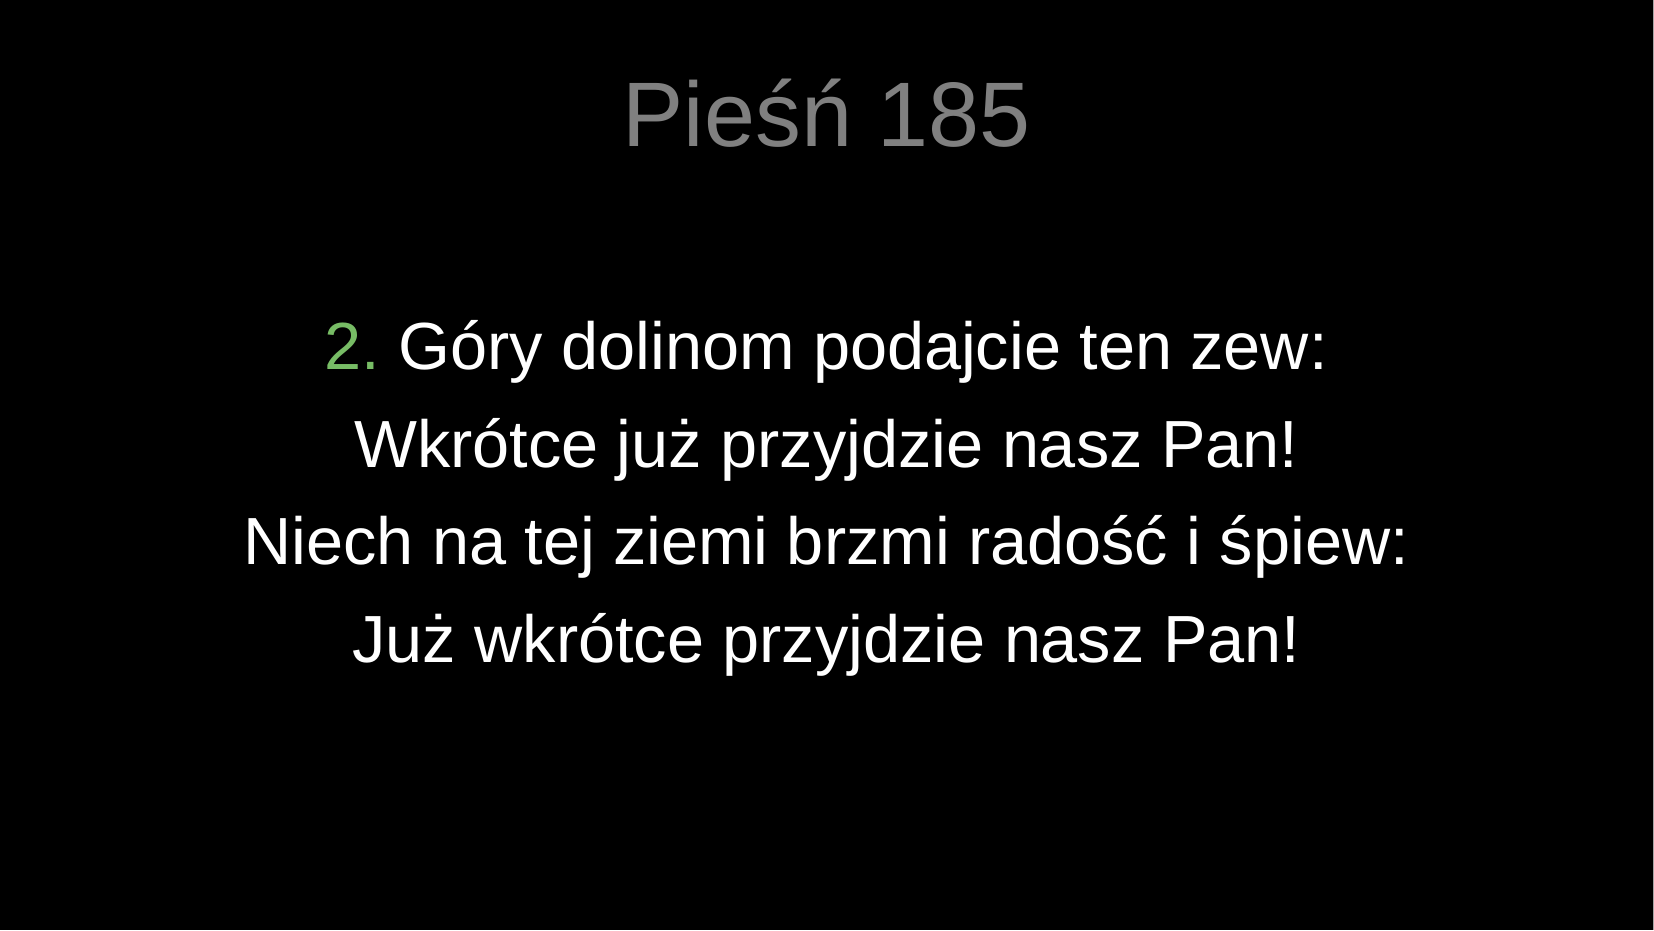

# Pieśń 185
2. Góry dolinom podajcie ten zew:
Wkrótce już przyjdzie nasz Pan!
Niech na tej ziemi brzmi radość i śpiew:
Już wkrótce przyjdzie nasz Pan!